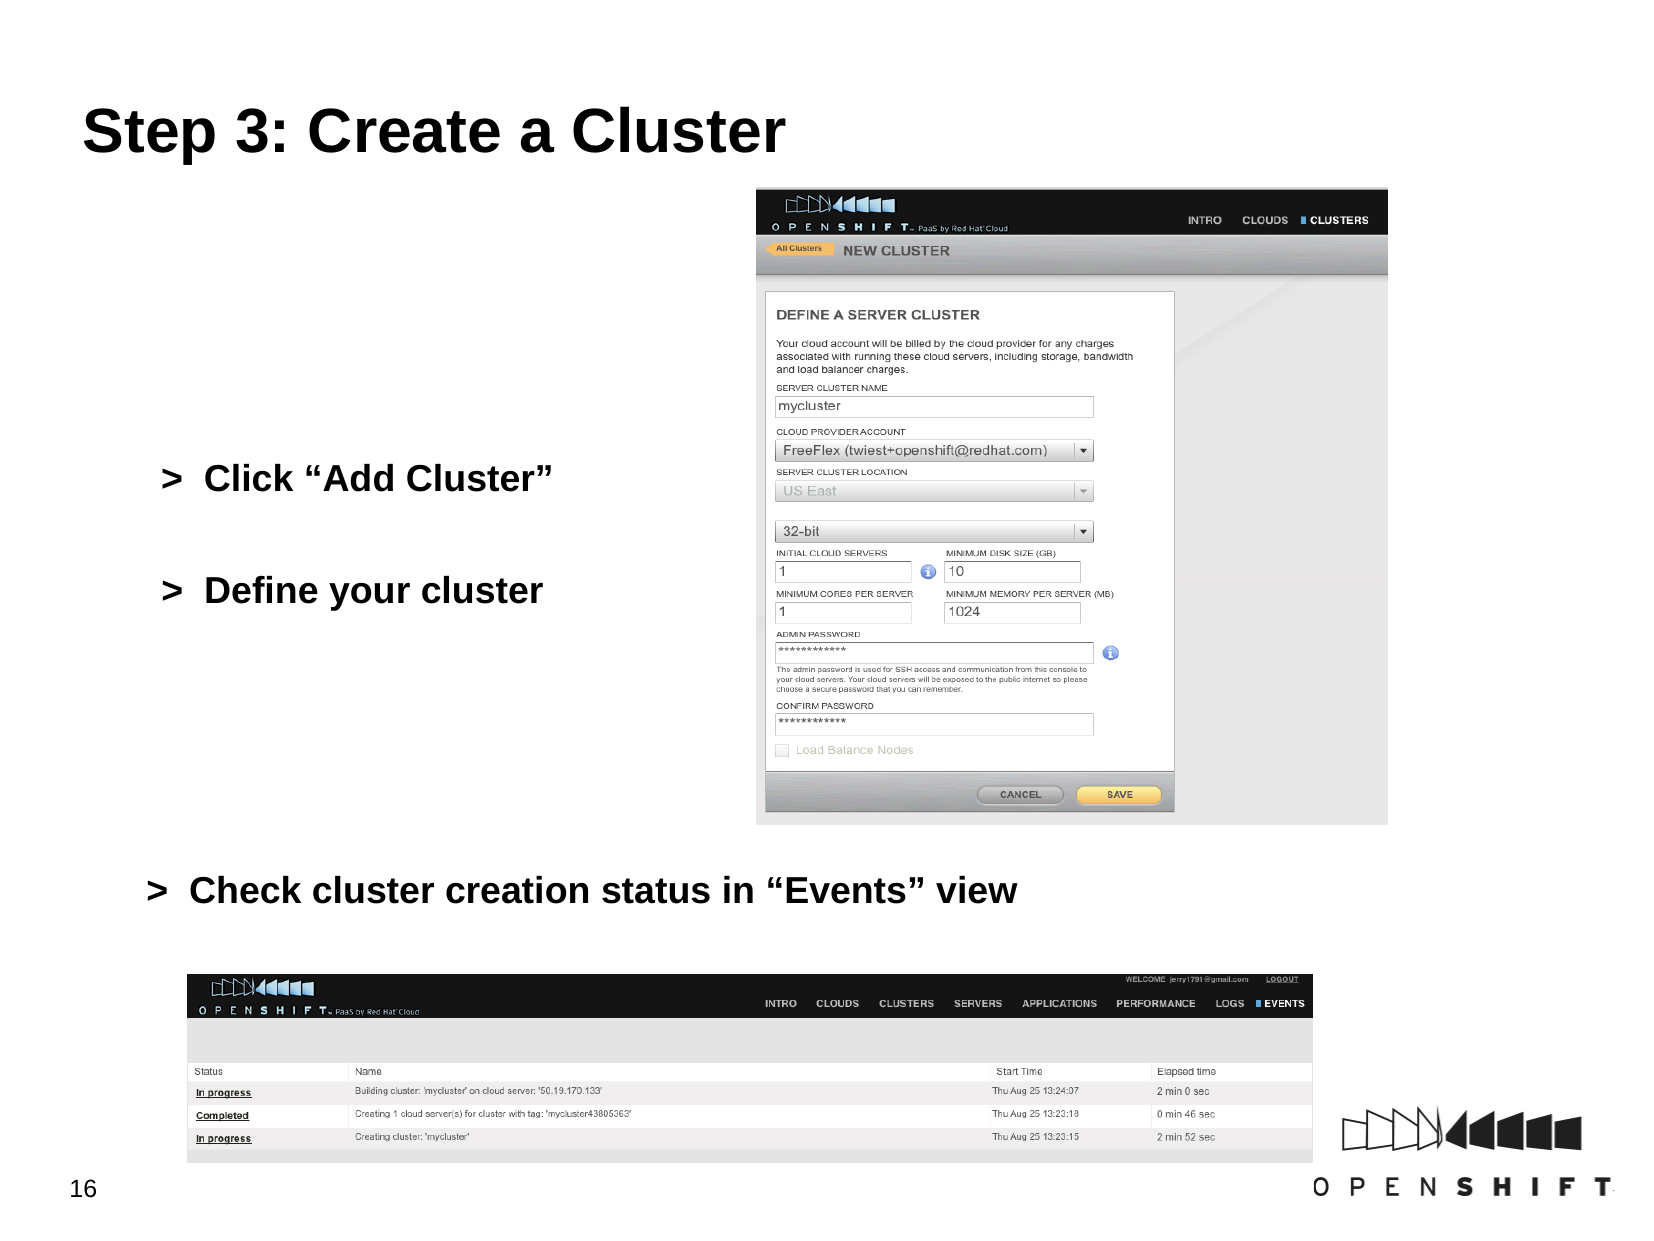

# Step 3: Create a Cluster
> Click “Add Cluster”
> Define your cluster
> Check cluster creation status in “Events” view